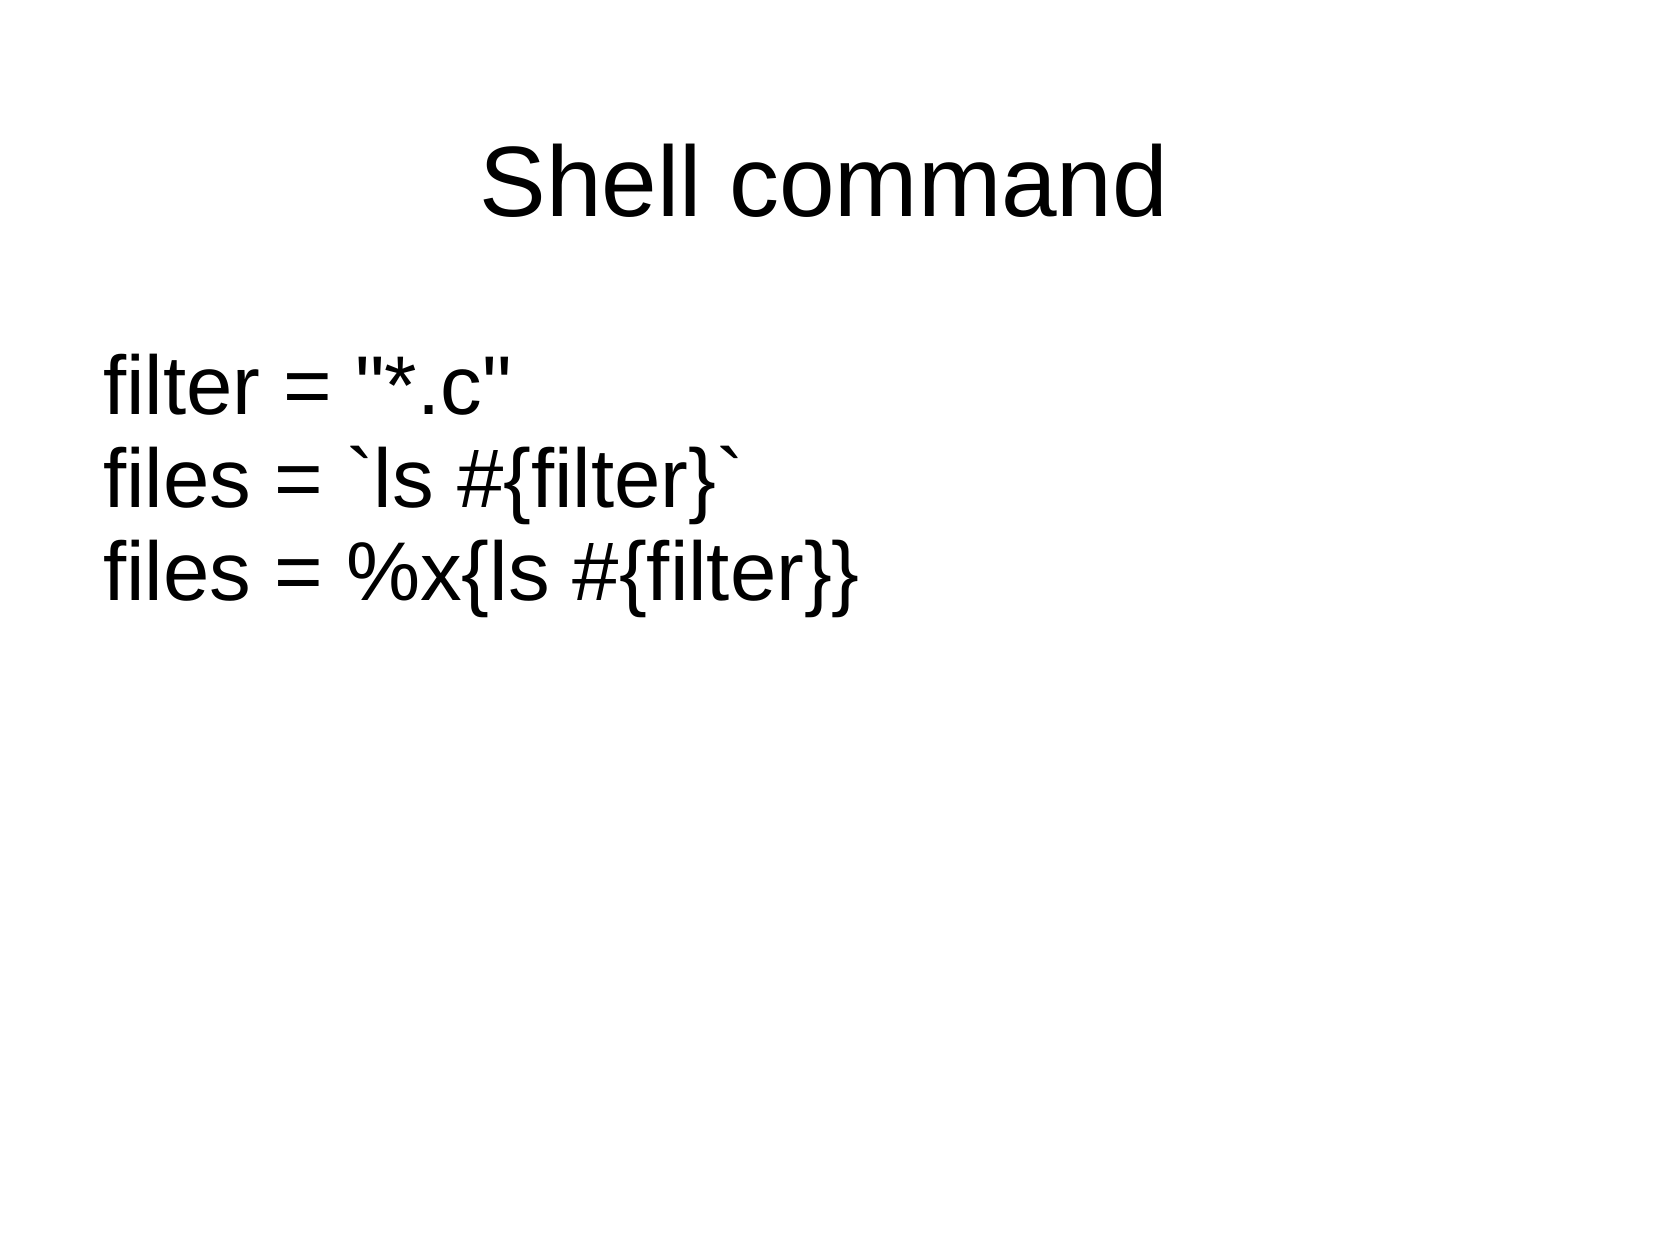

Shell command
filter = "*.c"
files = `ls #{filter}`
files = %x{ls #{filter}}